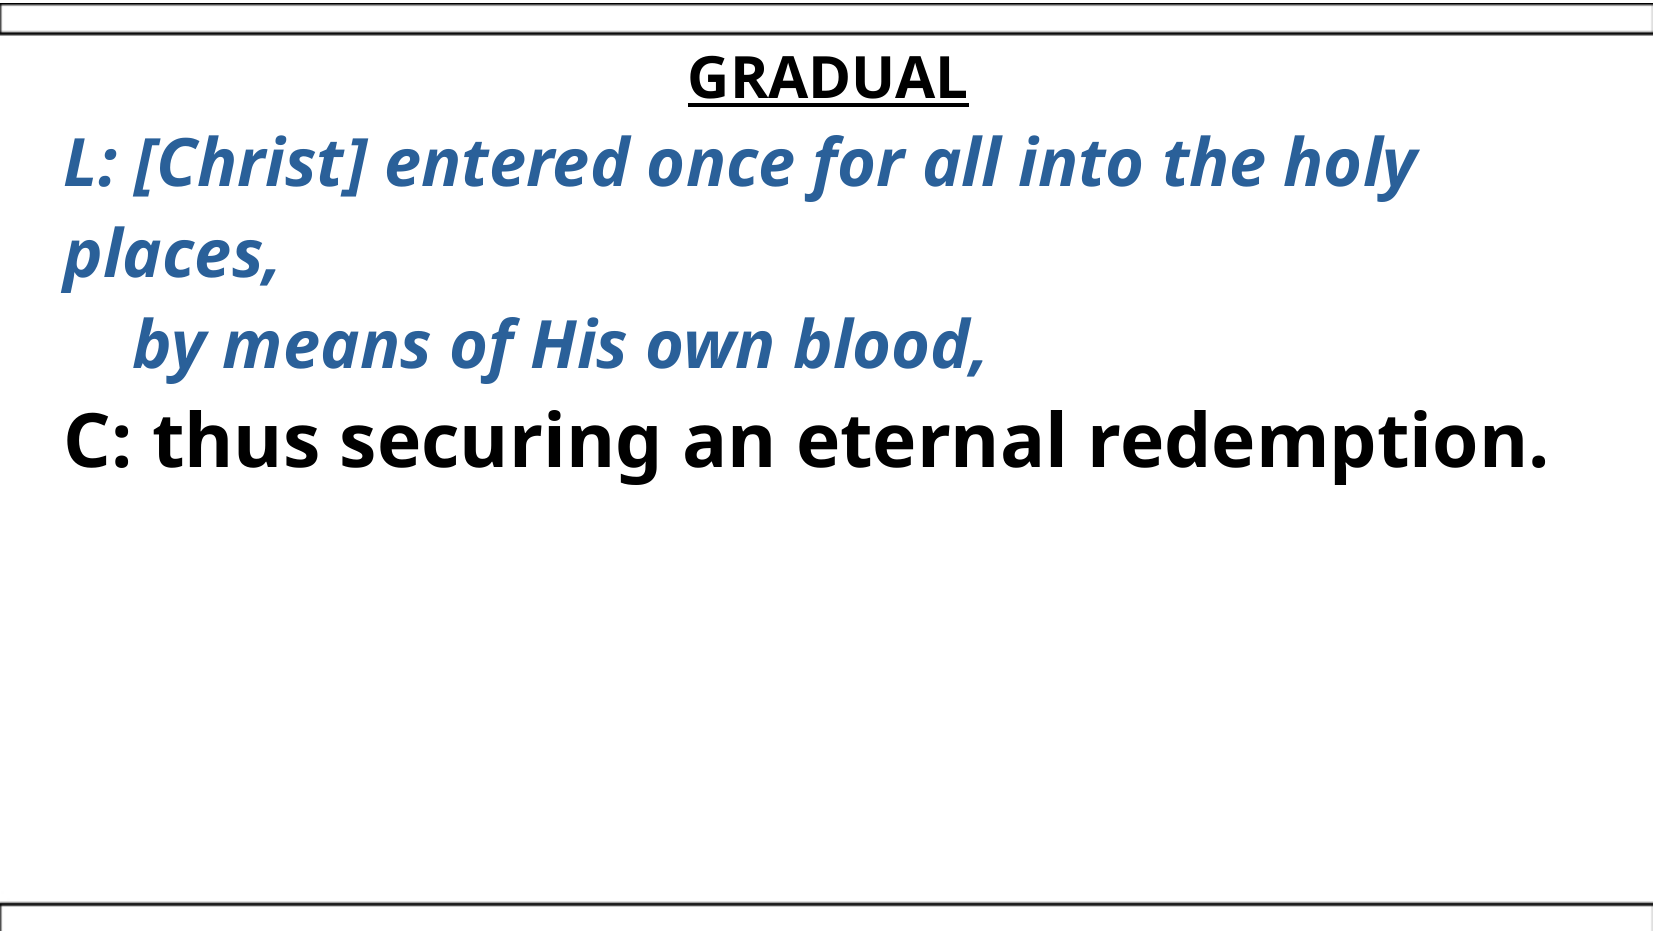

GRADUAL
L: [Christ] entered once for all into the holy places,
 by means of His own blood,
C: thus securing an eternal redemption.